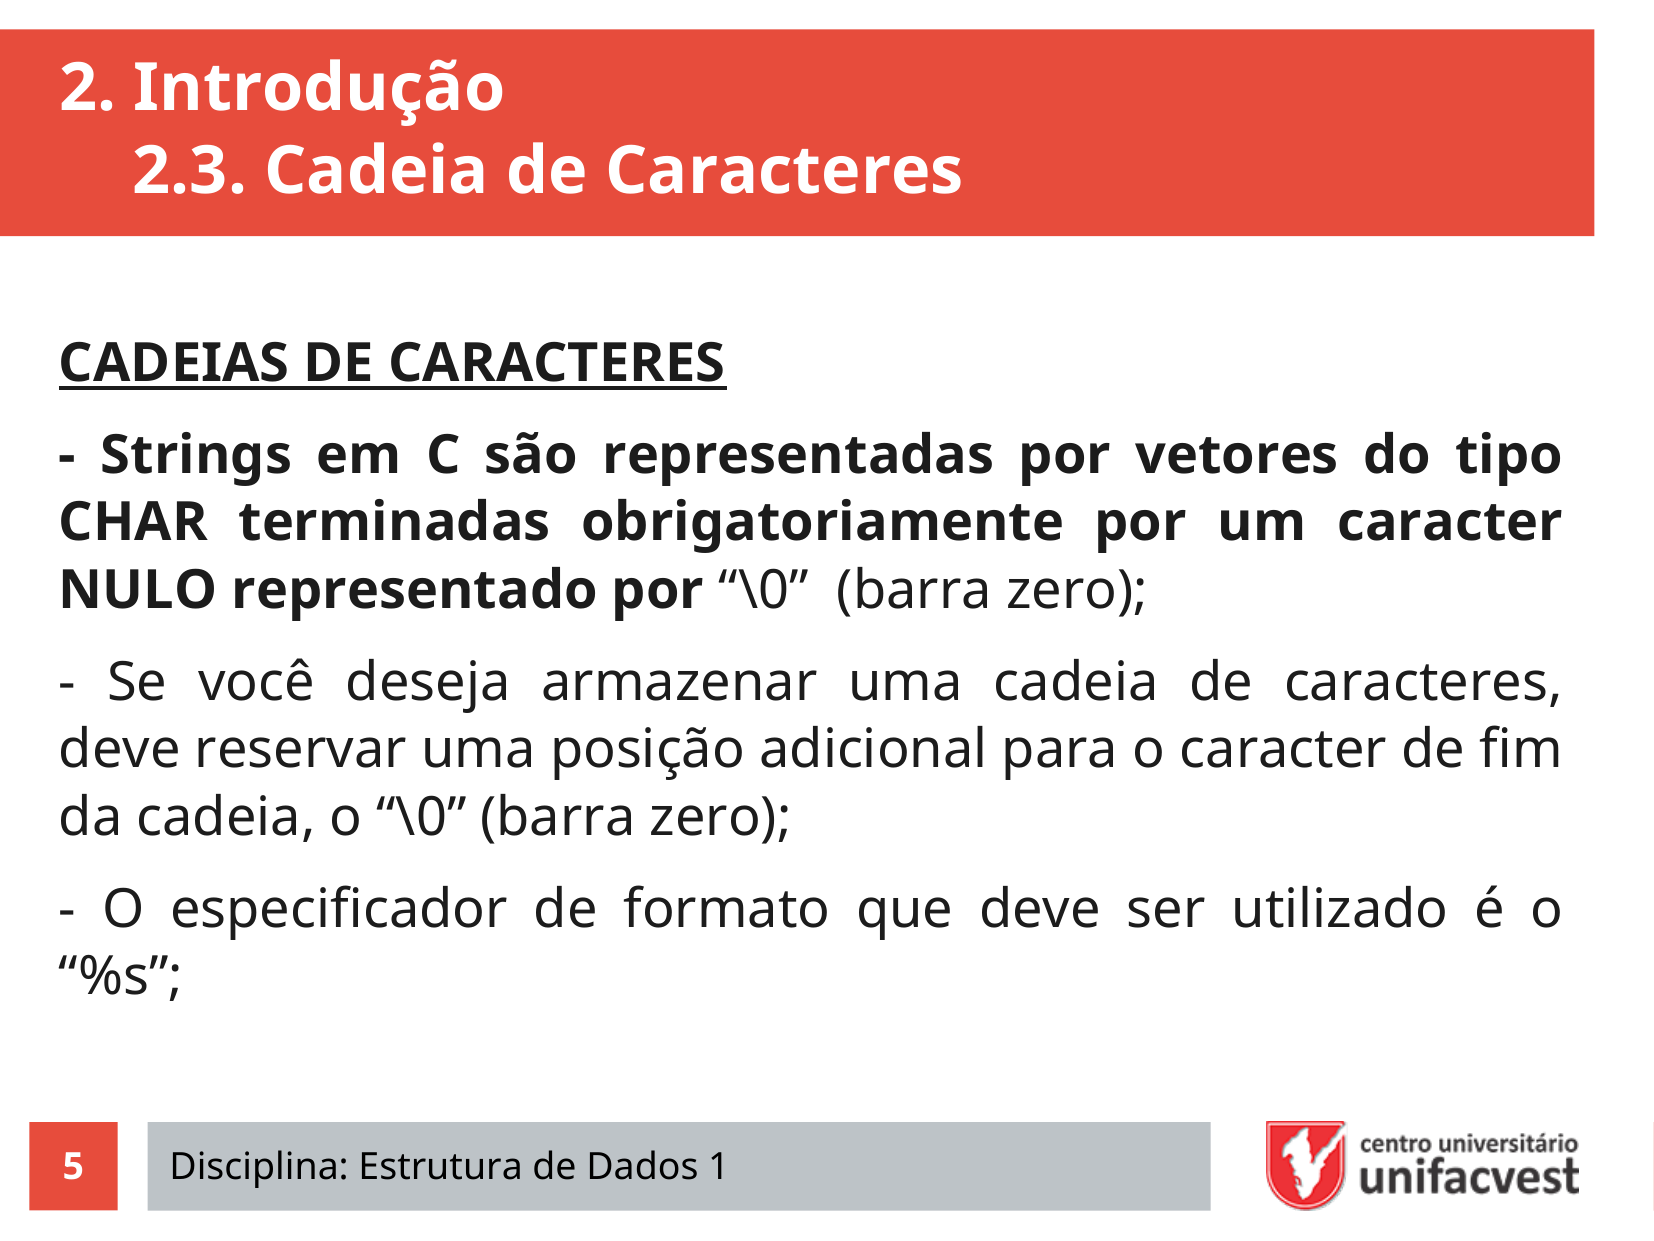

# 2. Introdução 2.3. Cadeia de Caracteres
CADEIAS DE CARACTERES
- Strings em C são representadas por vetores do tipo CHAR terminadas obrigatoriamente por um caracter NULO representado por “\0” (barra zero);
- Se você deseja armazenar uma cadeia de caracteres, deve reservar uma posição adicional para o caracter de fim da cadeia, o “\0” (barra zero);
- O especificador de formato que deve ser utilizado é o “%s”;
5
Disciplina: Estrutura de Dados 1